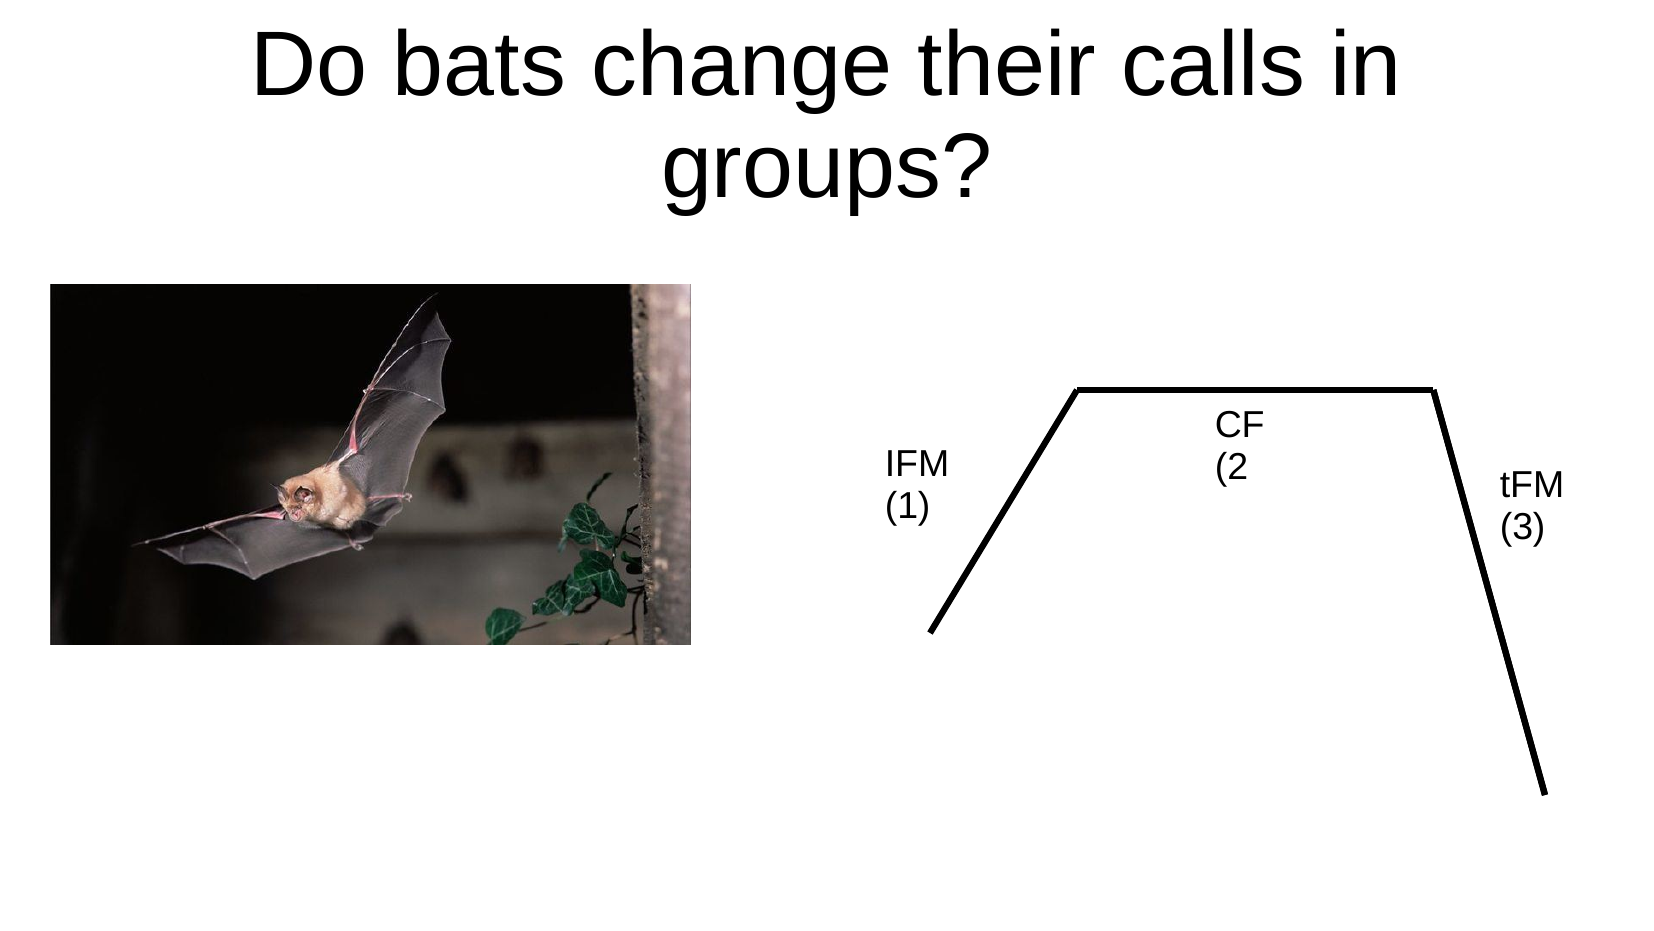

# Do bats change their calls in groups?
CF (2
IFM
(1)
tFM (3)